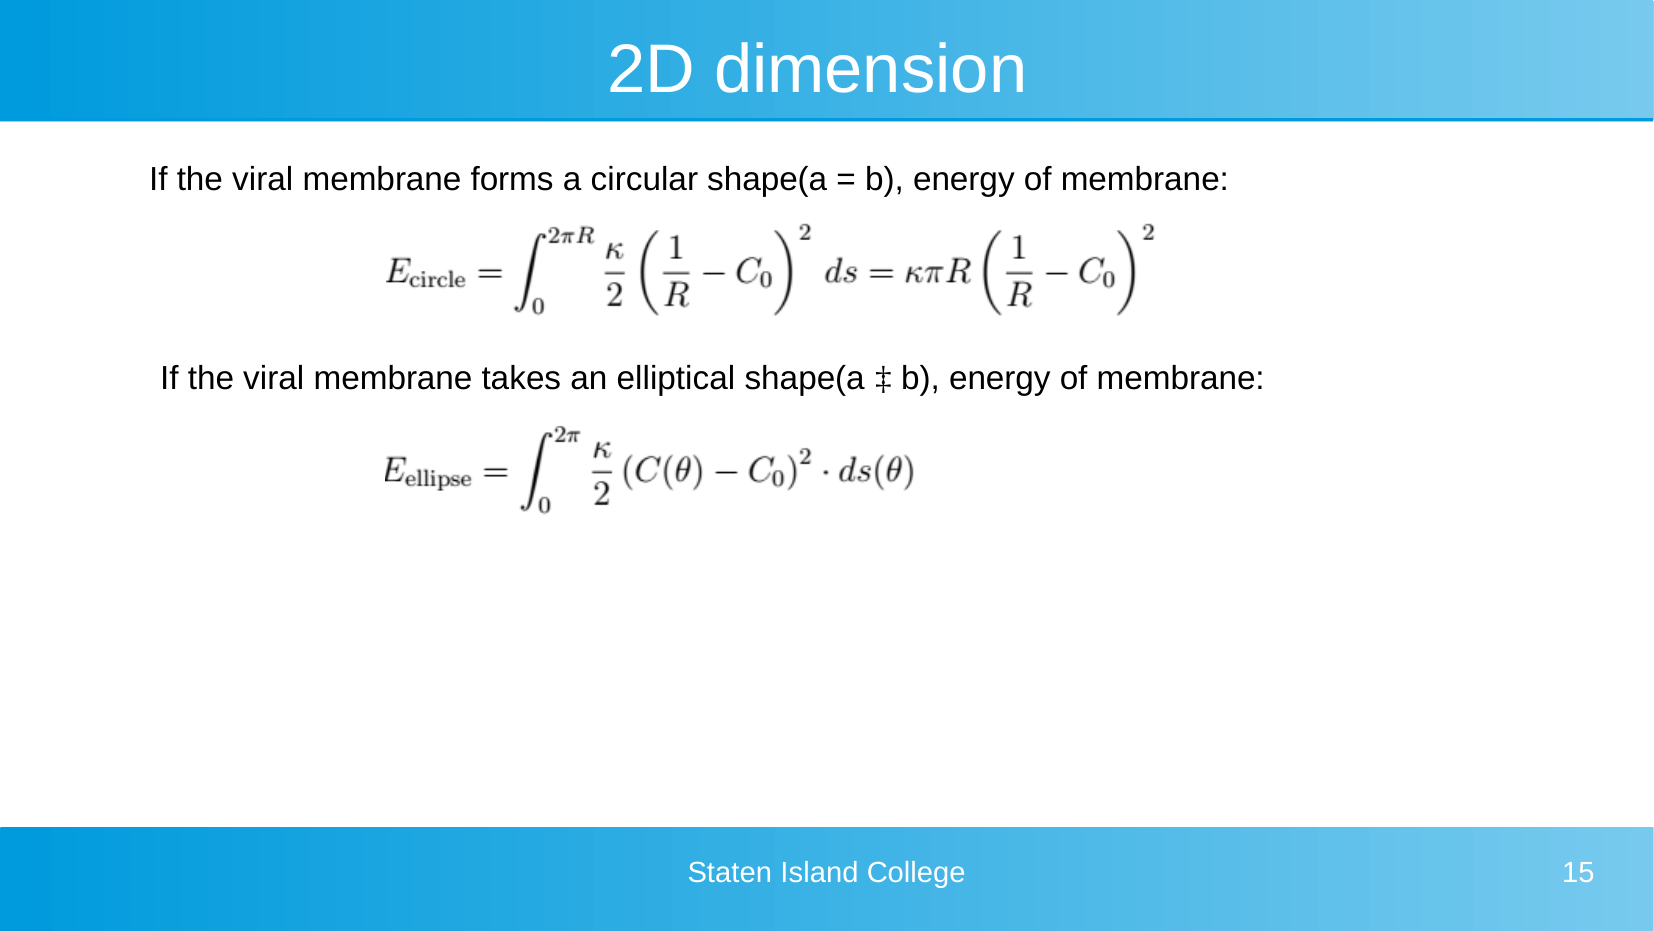

# 2D dimension
If the viral membrane forms a circular shape(a = b), energy of membrane:
If the viral membrane takes an elliptical shape(a ‡ b), energy of membrane:
Staten Island College
15